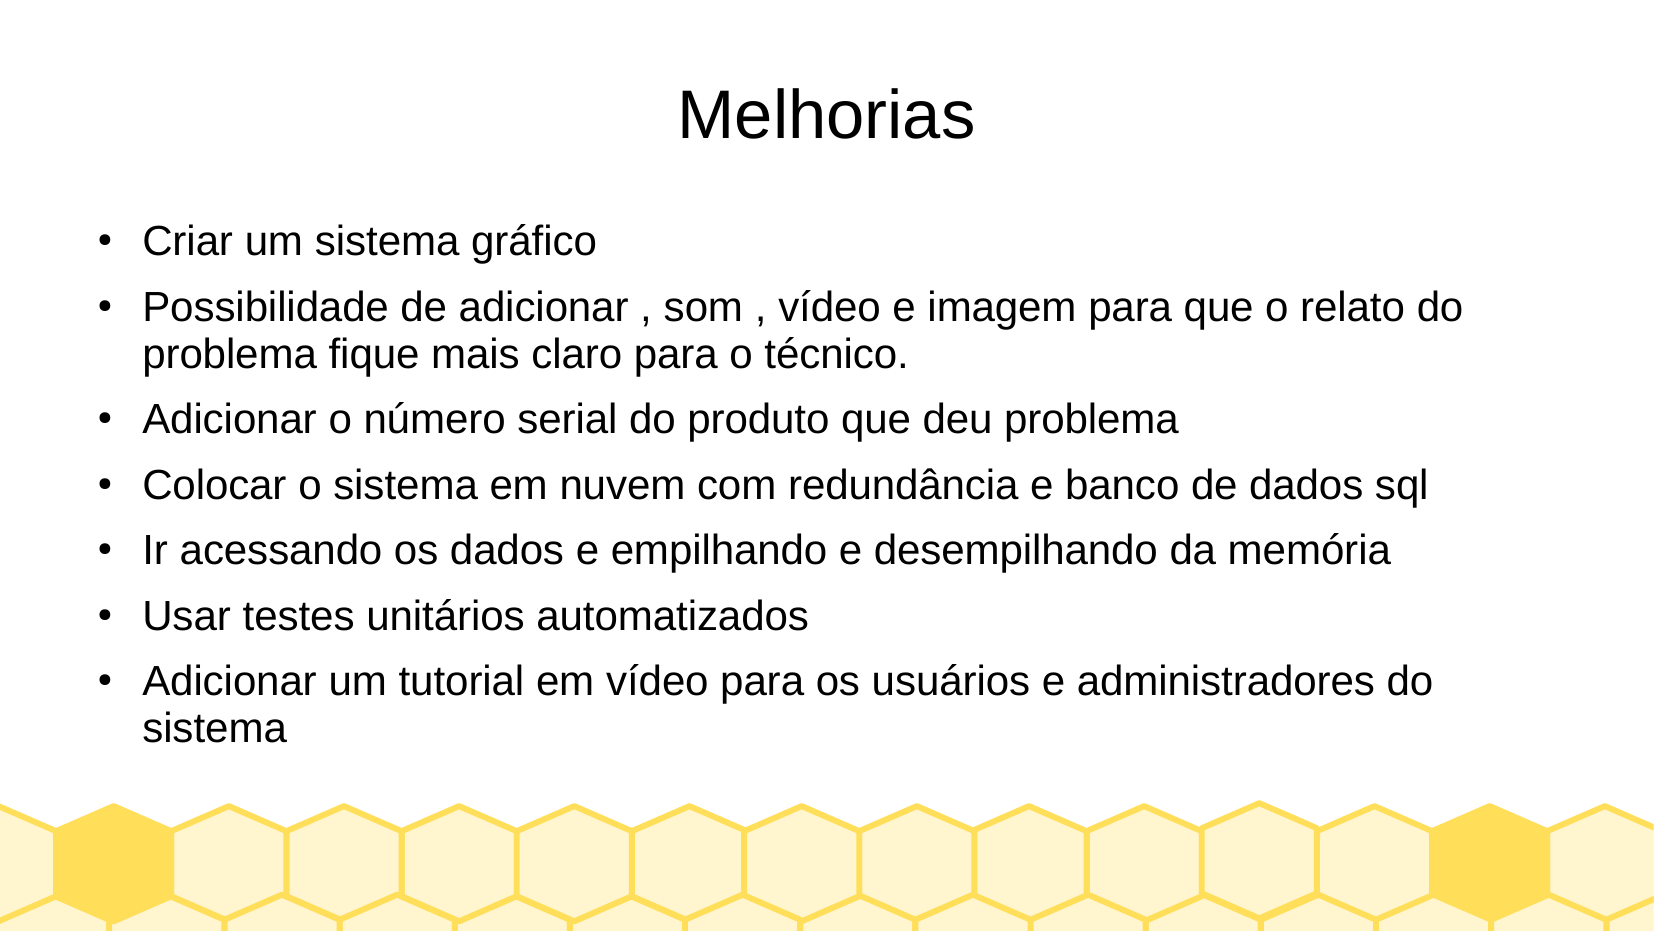

# Melhorias
Criar um sistema gráfico
Possibilidade de adicionar , som , vídeo e imagem para que o relato do problema fique mais claro para o técnico.
Adicionar o número serial do produto que deu problema
Colocar o sistema em nuvem com redundância e banco de dados sql
Ir acessando os dados e empilhando e desempilhando da memória
Usar testes unitários automatizados
Adicionar um tutorial em vídeo para os usuários e administradores do sistema